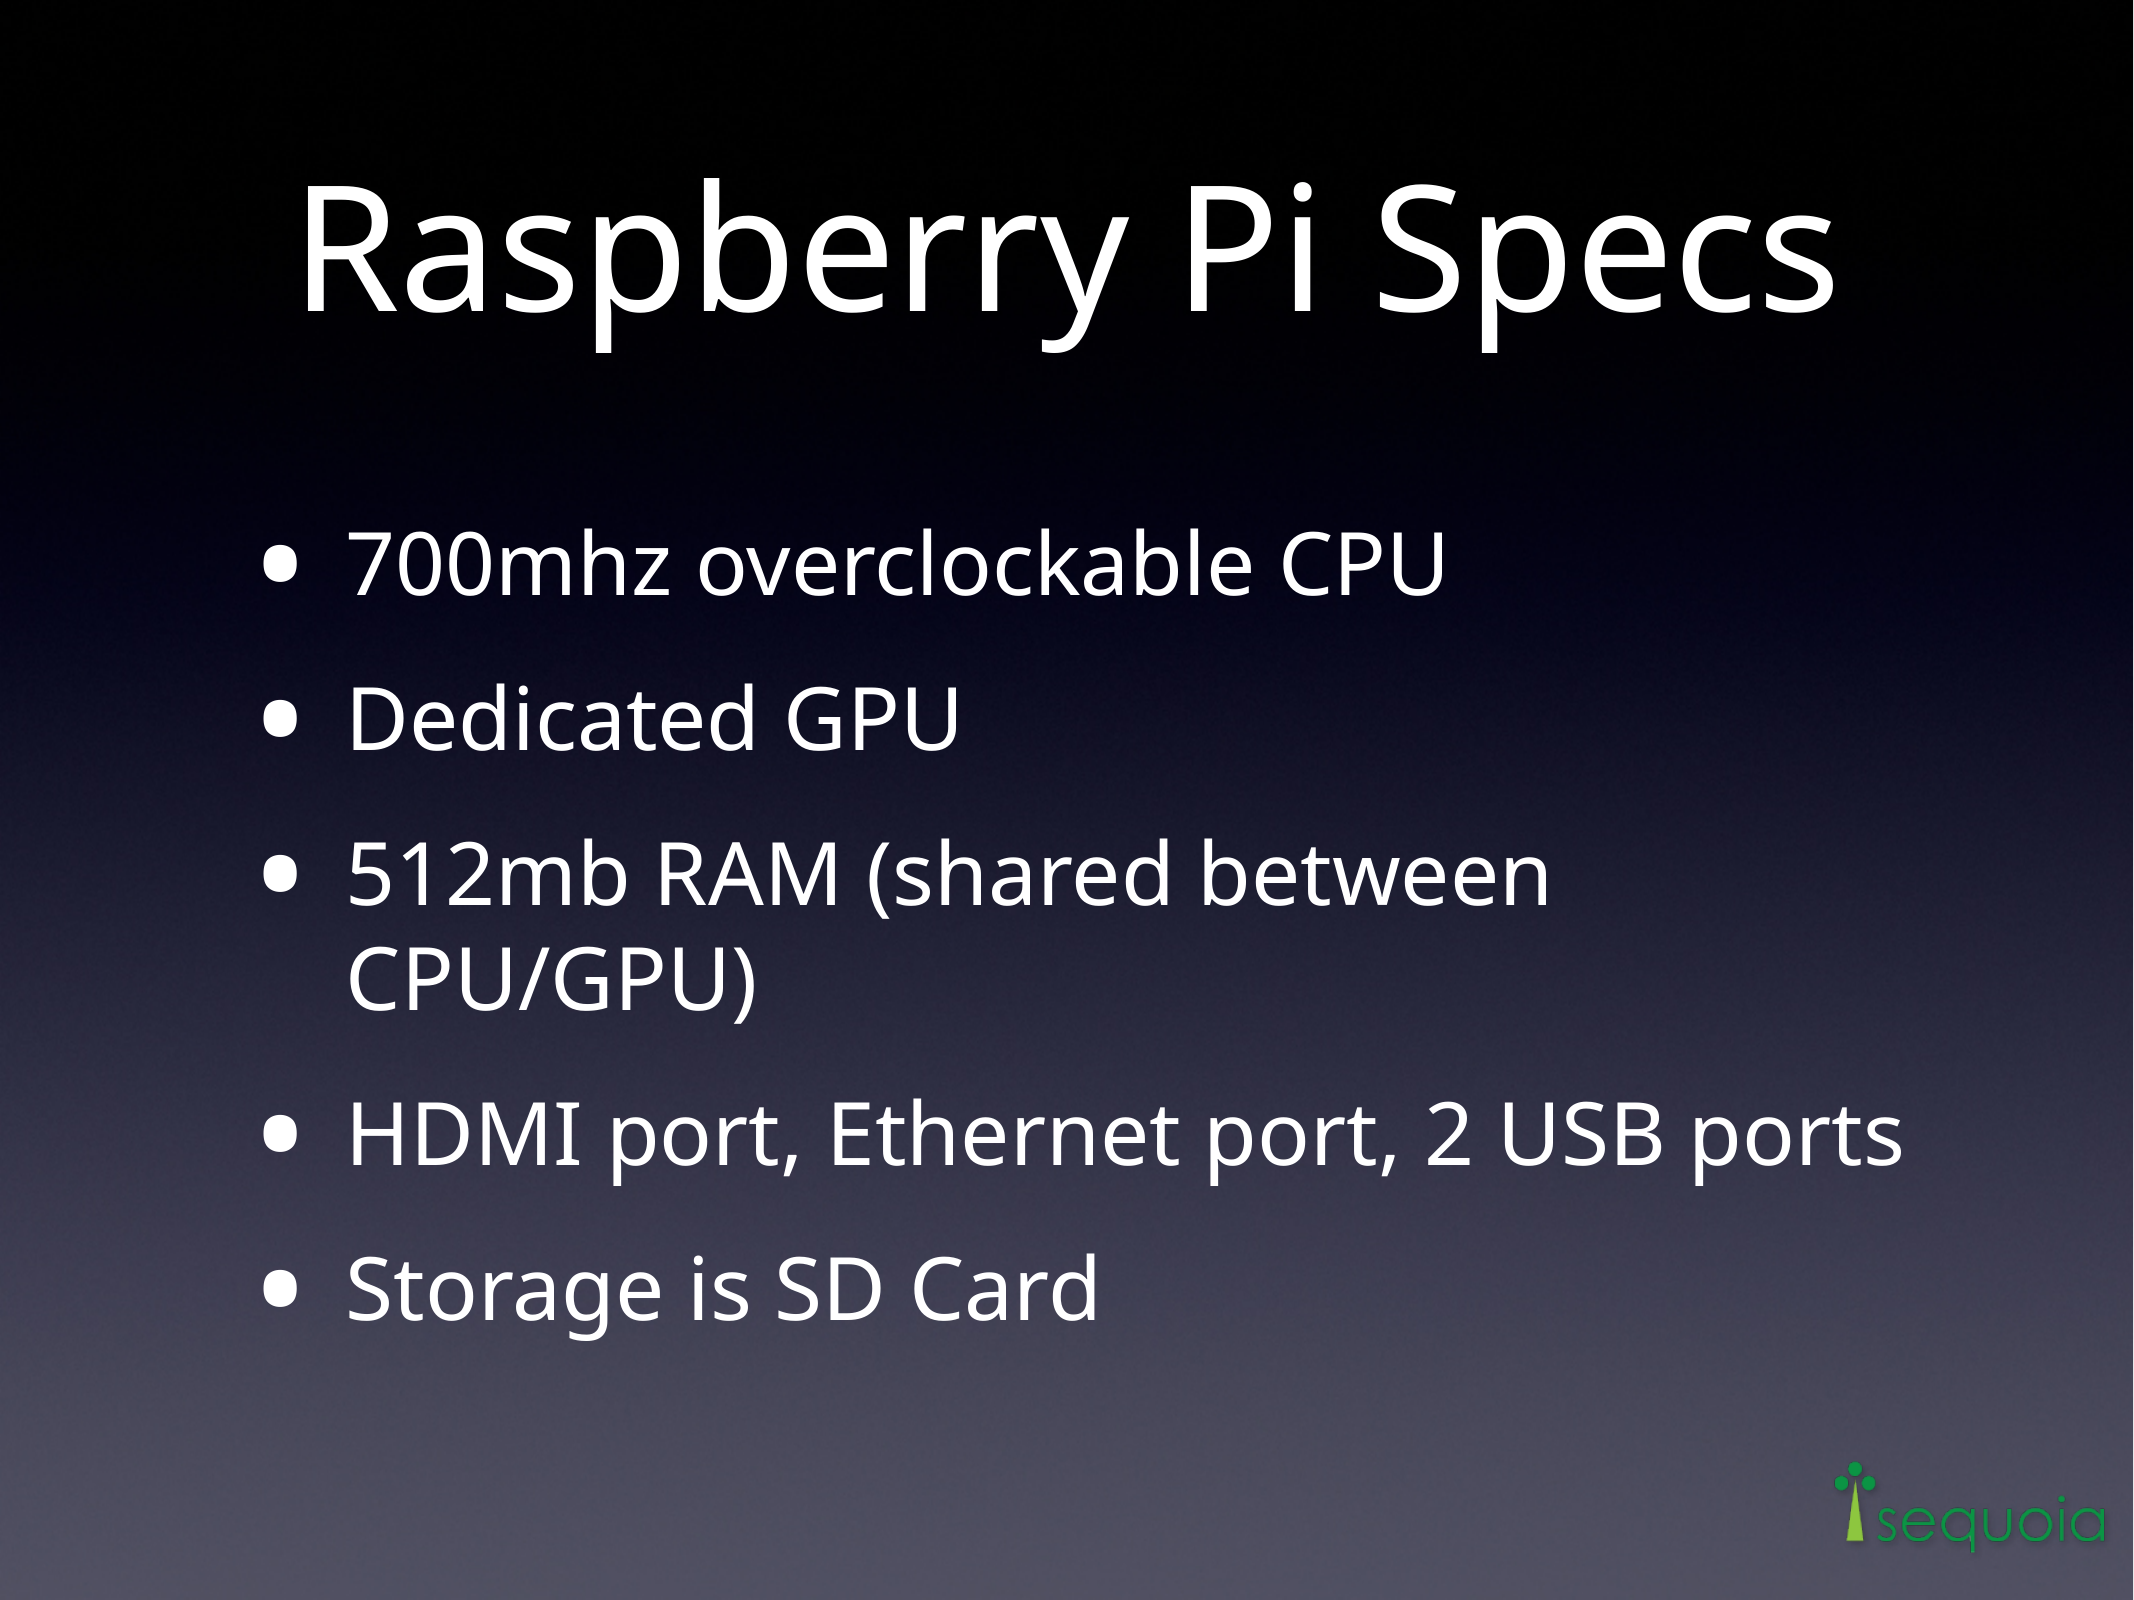

# Raspberry Pi Specs
700mhz overclockable CPU
Dedicated GPU
512mb RAM (shared between CPU/GPU)
HDMI port, Ethernet port, 2 USB ports
Storage is SD Card